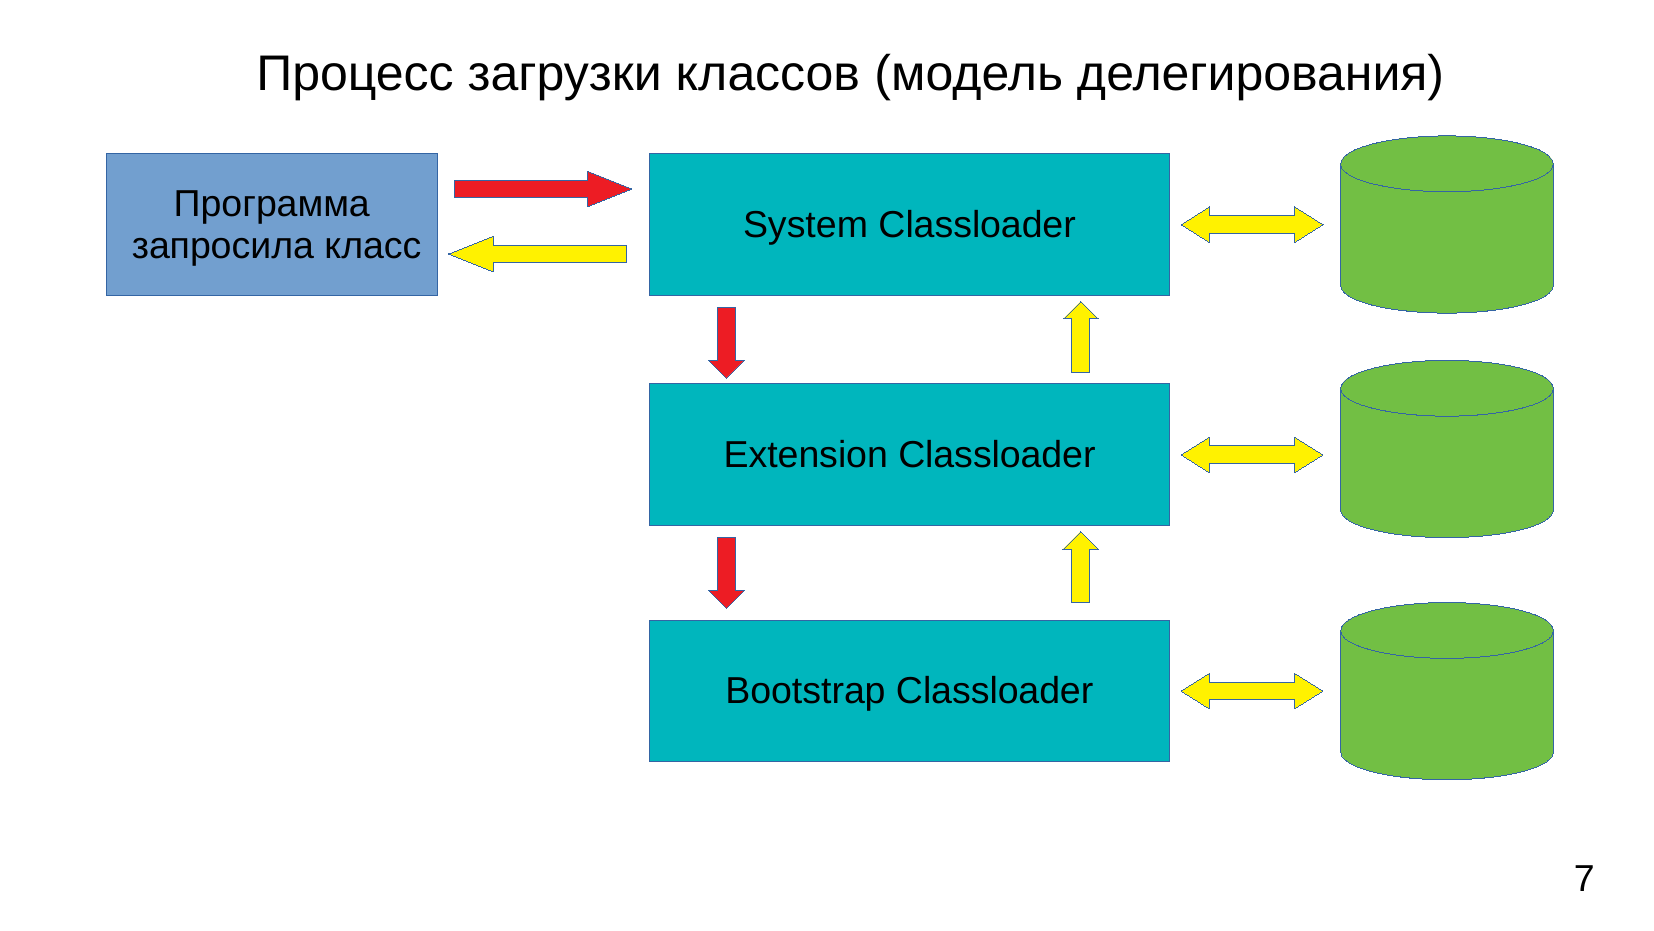

Процесс загрузки классов (модель делегирования)
Программа
 запросила класс
System Classloader
Extension Classloader
Bootstrap Classloader
7